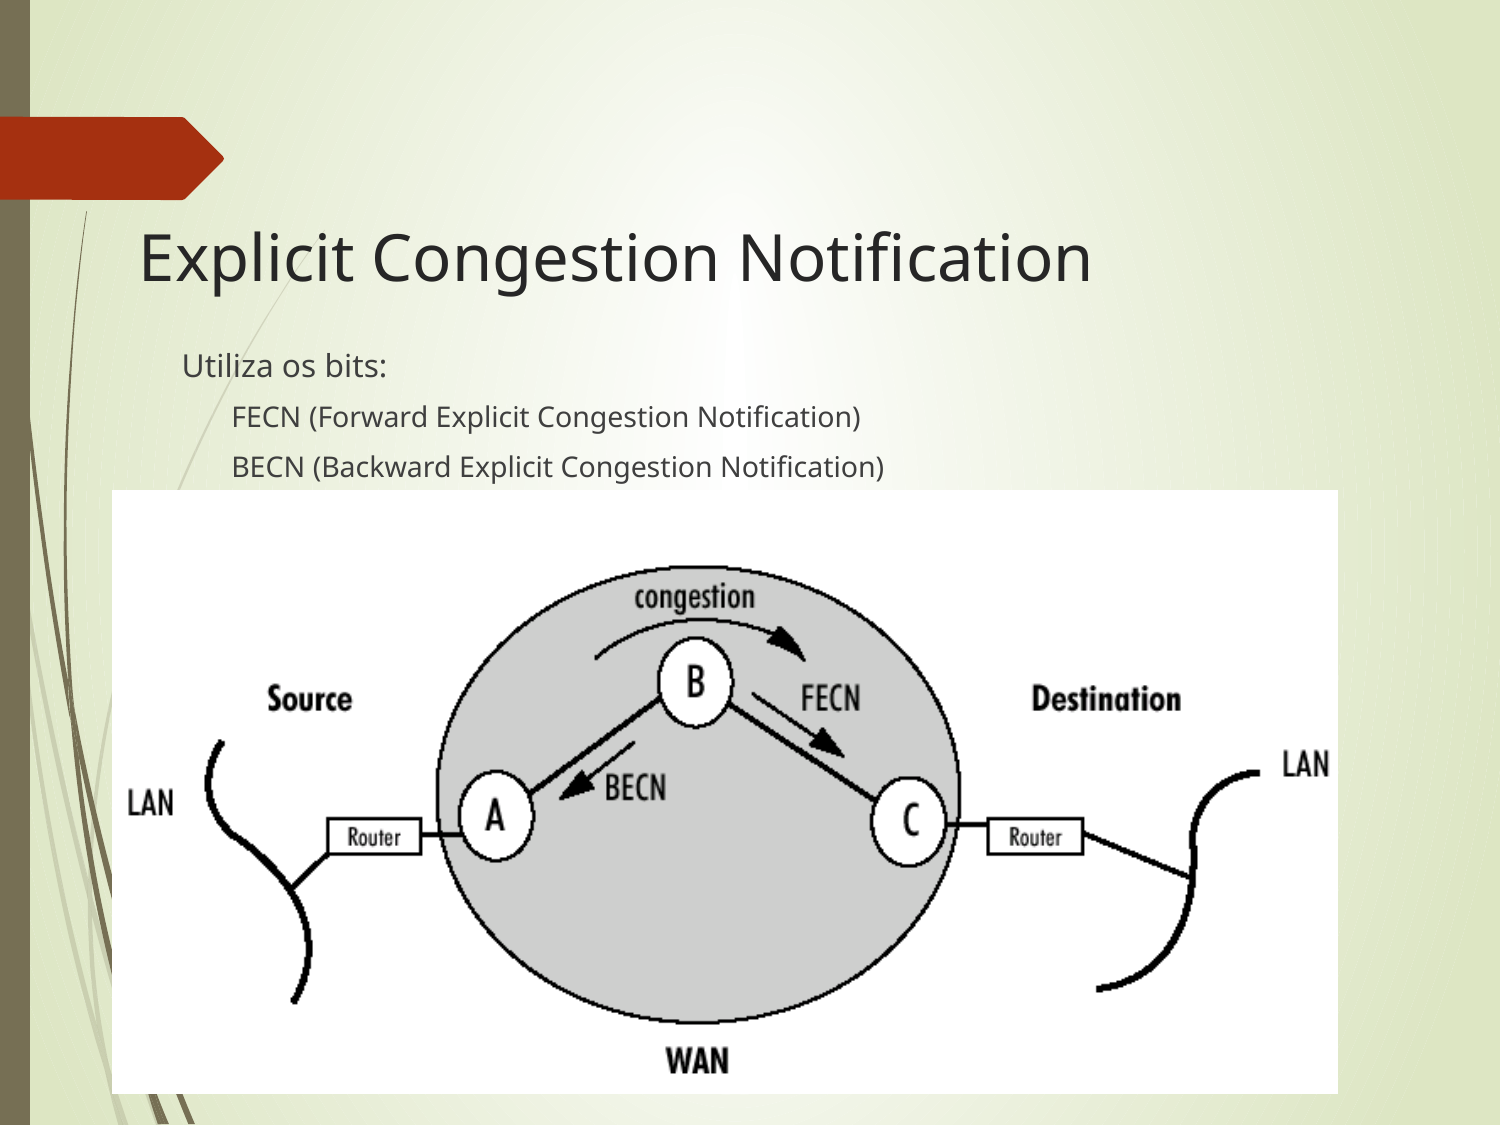

# Explicit Congestion Notification
Utiliza os bits:
FECN (Forward Explicit Congestion Notification)
BECN (Backward Explicit Congestion Notification)